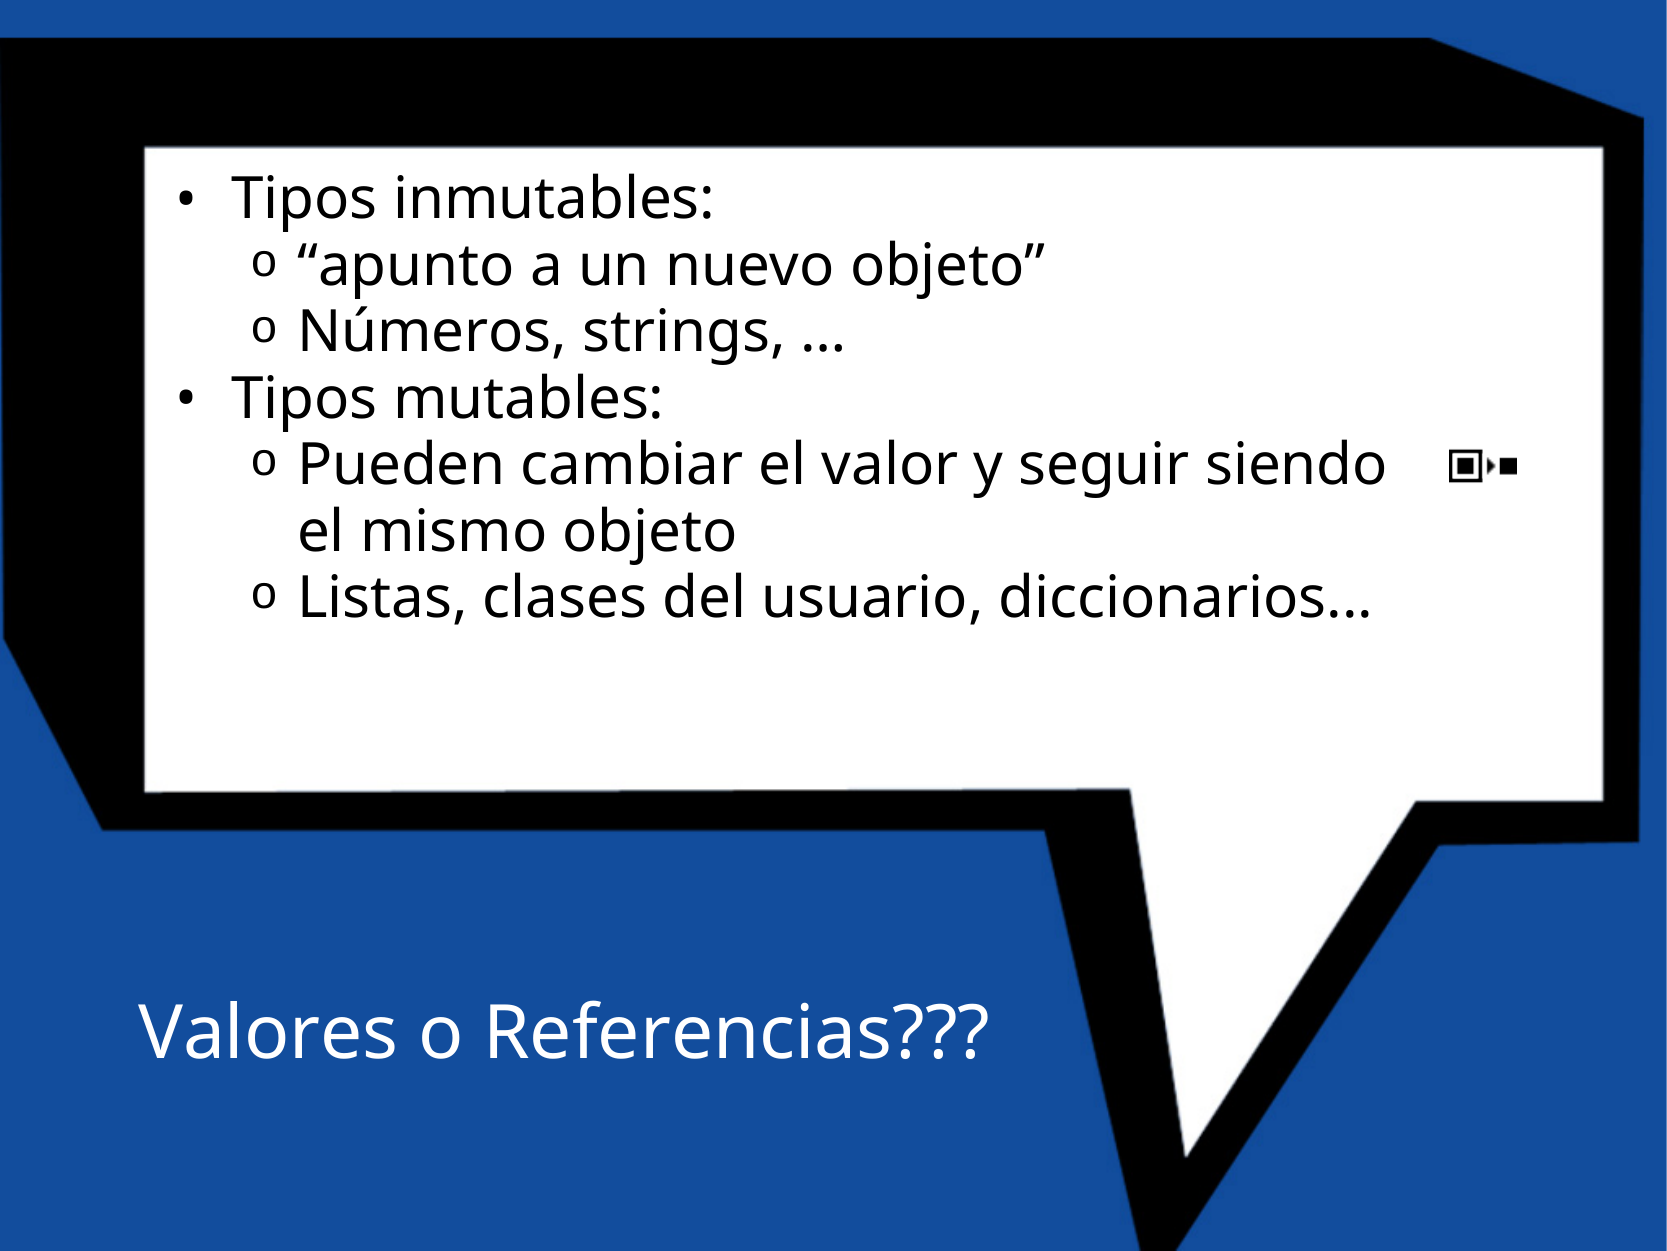

Tipos inmutables:
“apunto a un nuevo objeto”
Números, strings, …
Tipos mutables:
Pueden cambiar el valor y seguir siendo el mismo objeto
Listas, clases del usuario, diccionarios...
# Valores o Referencias???